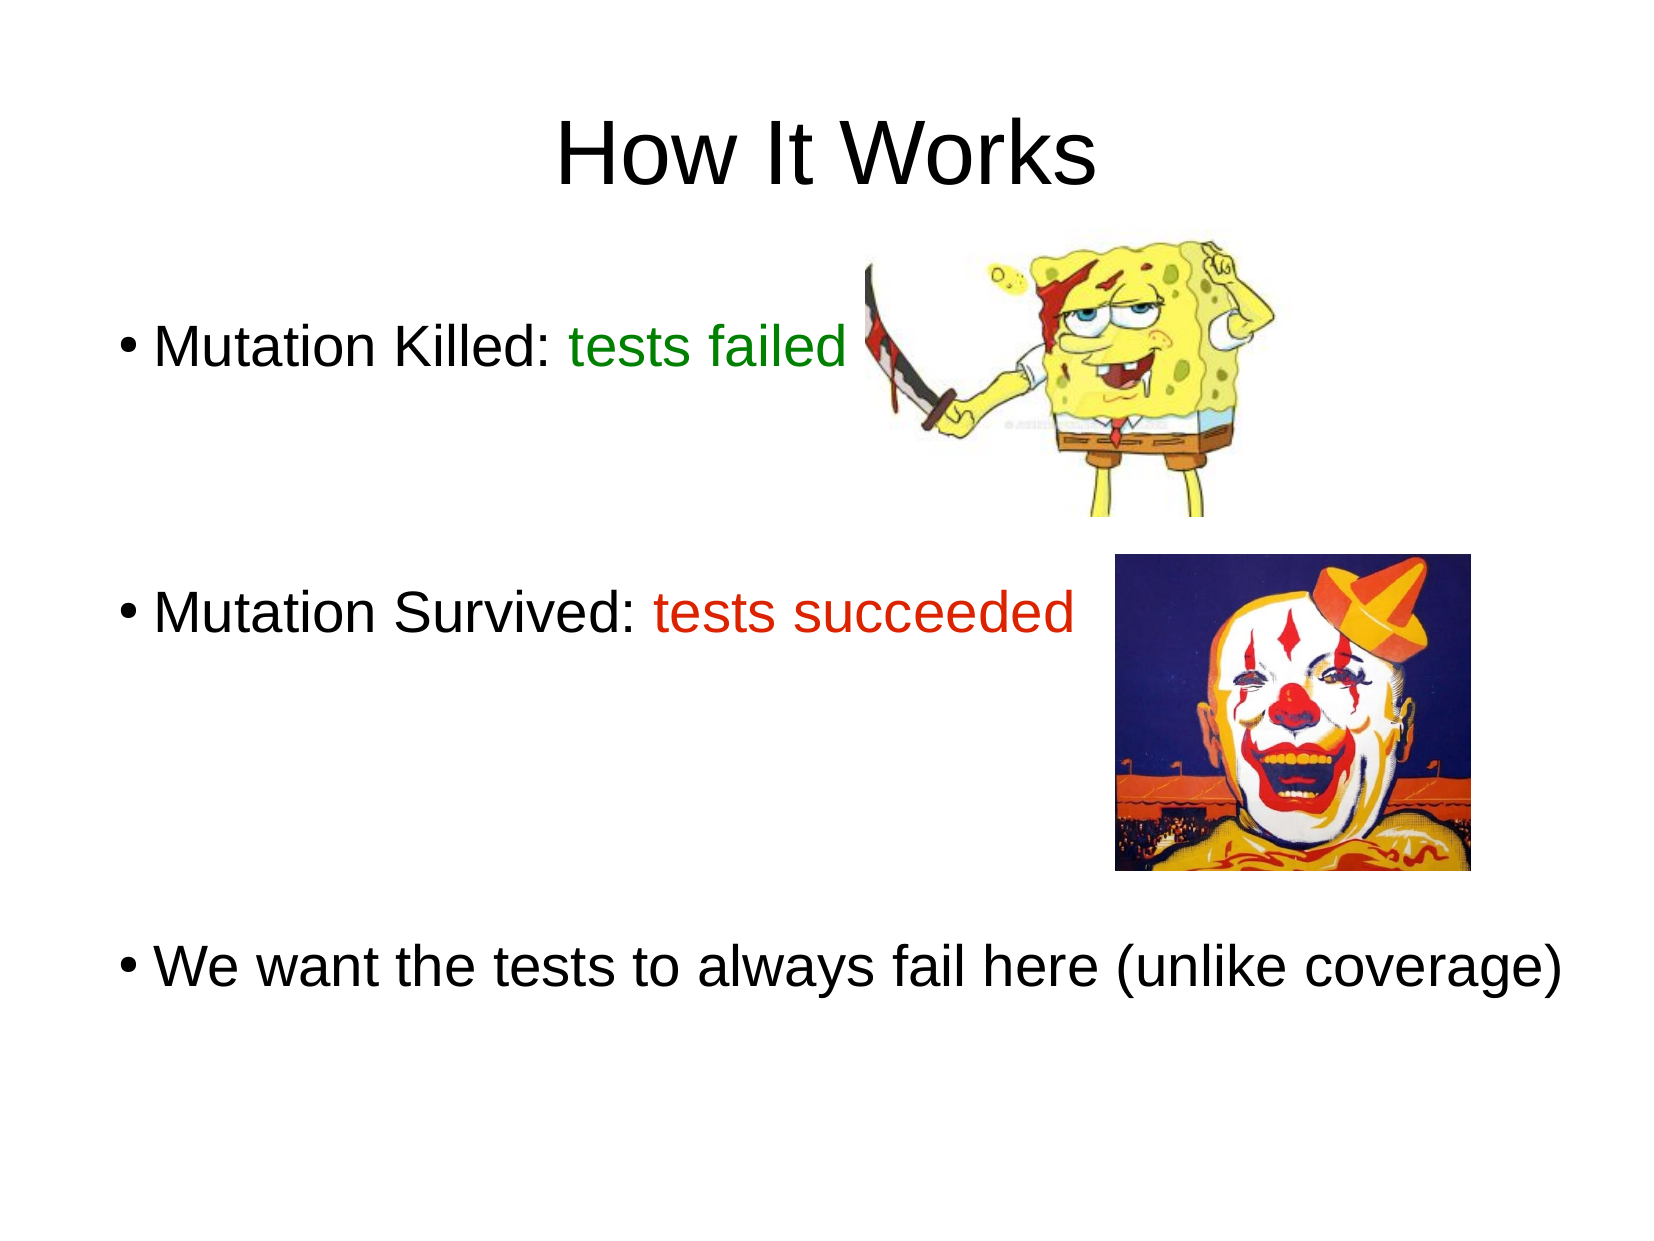

# How It Works
Mutation Killed: tests failed
Mutation Survived: tests succeeded
We want the tests to always fail here (unlike coverage)